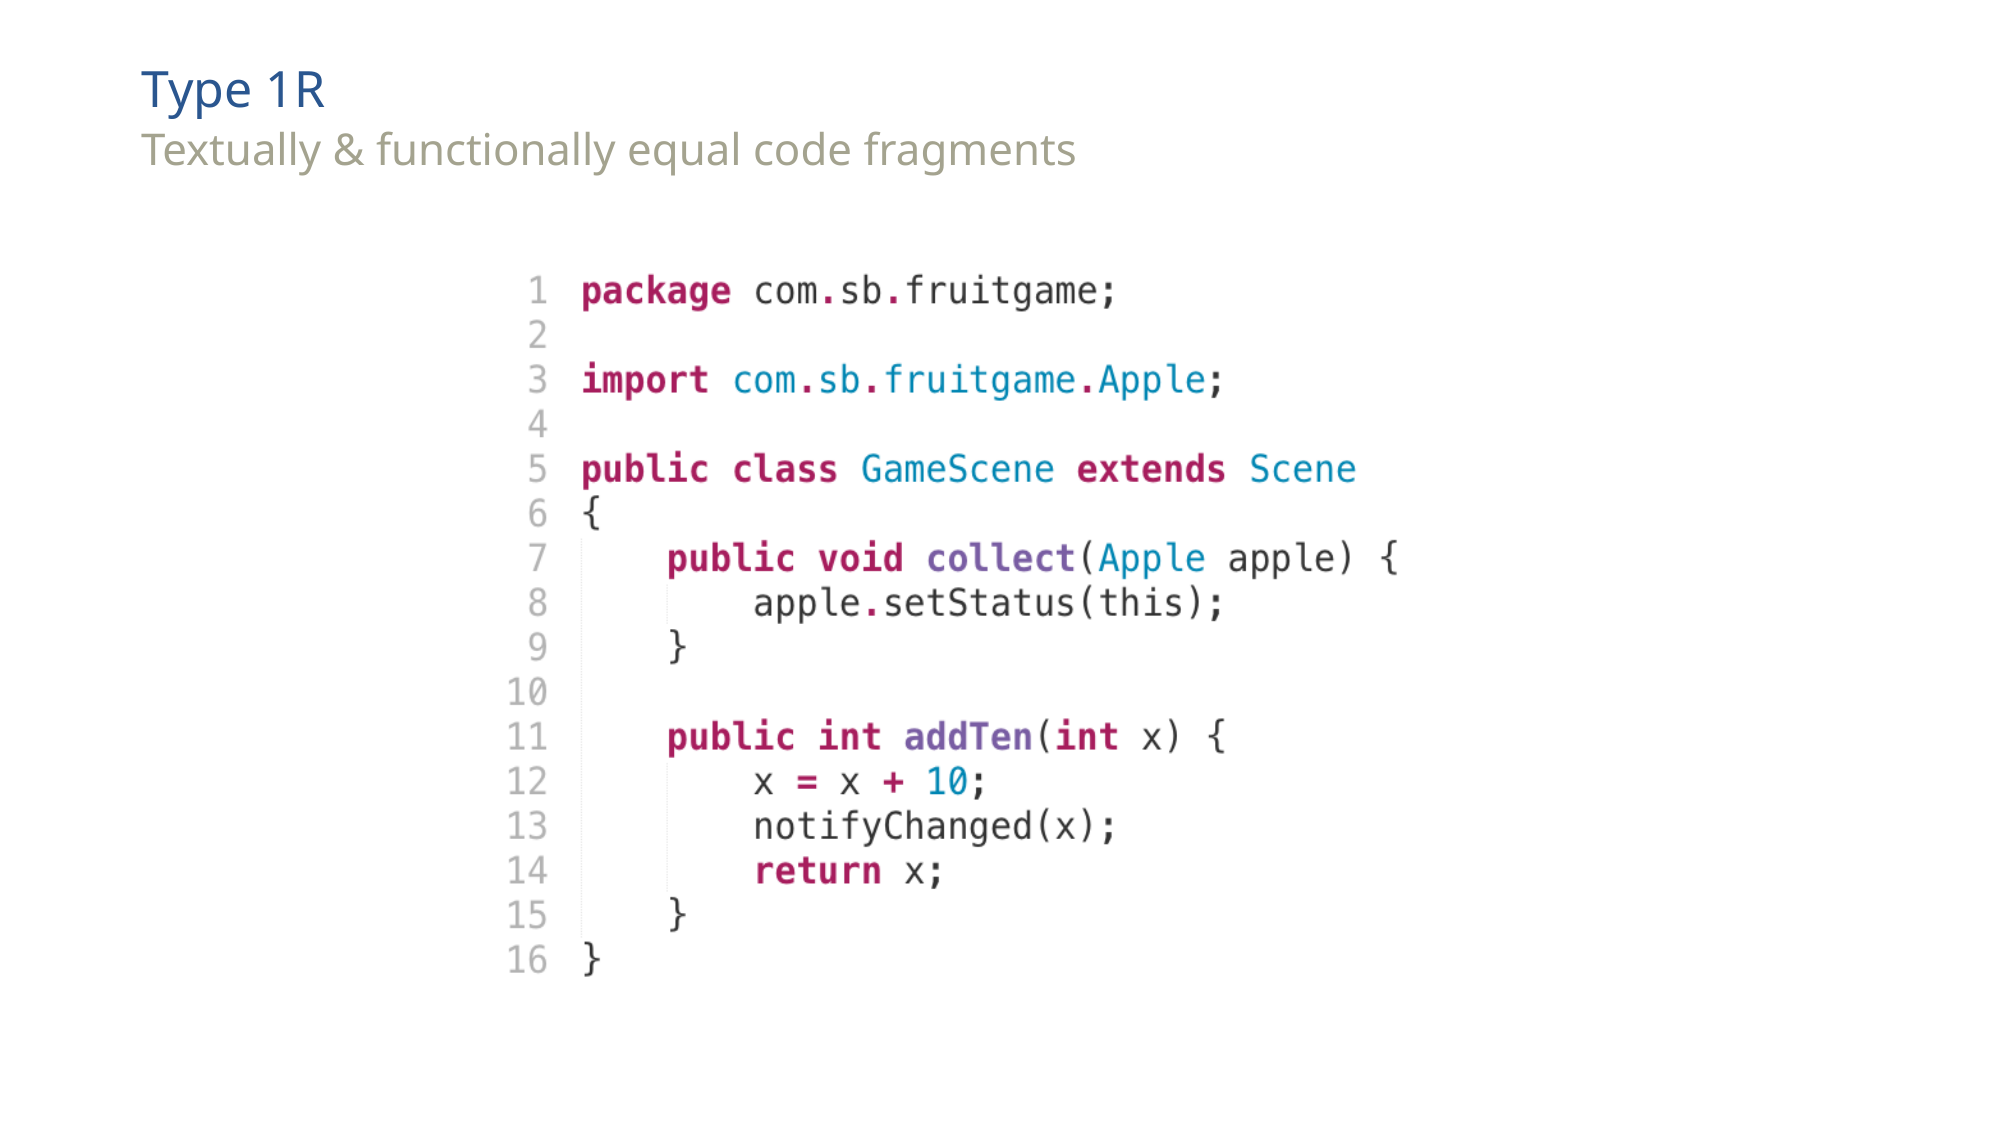

Type 1R
Textually & functionally equal code fragments